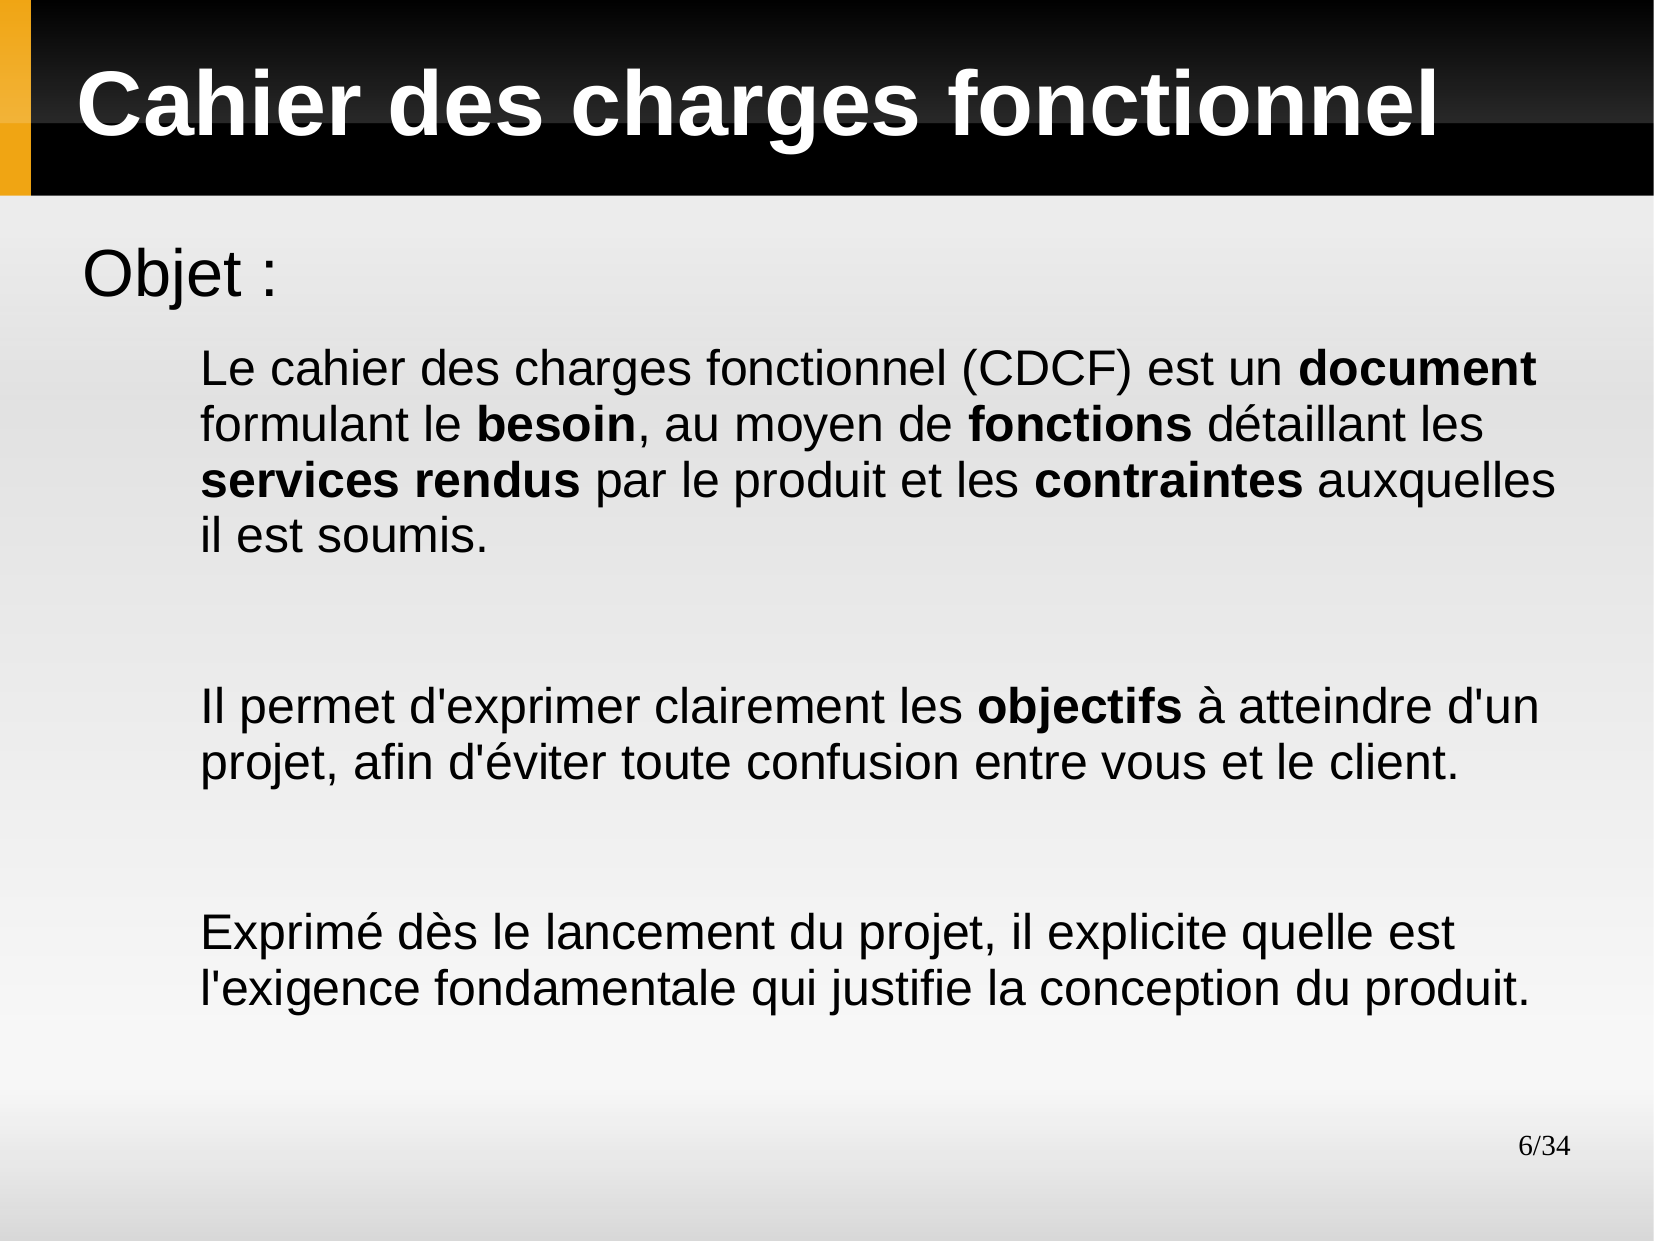

# Cahier des charges fonctionnel
Objet :
Le cahier des charges fonctionnel (CDCF) est un document formulant le besoin, au moyen de fonctions détaillant les services rendus par le produit et les contraintes auxquelles il est soumis.
Il permet d'exprimer clairement les objectifs à atteindre d'un projet, afin d'éviter toute confusion entre vous et le client.
Exprimé dès le lancement du projet, il explicite quelle est l'exigence fondamentale qui justifie la conception du produit.
6